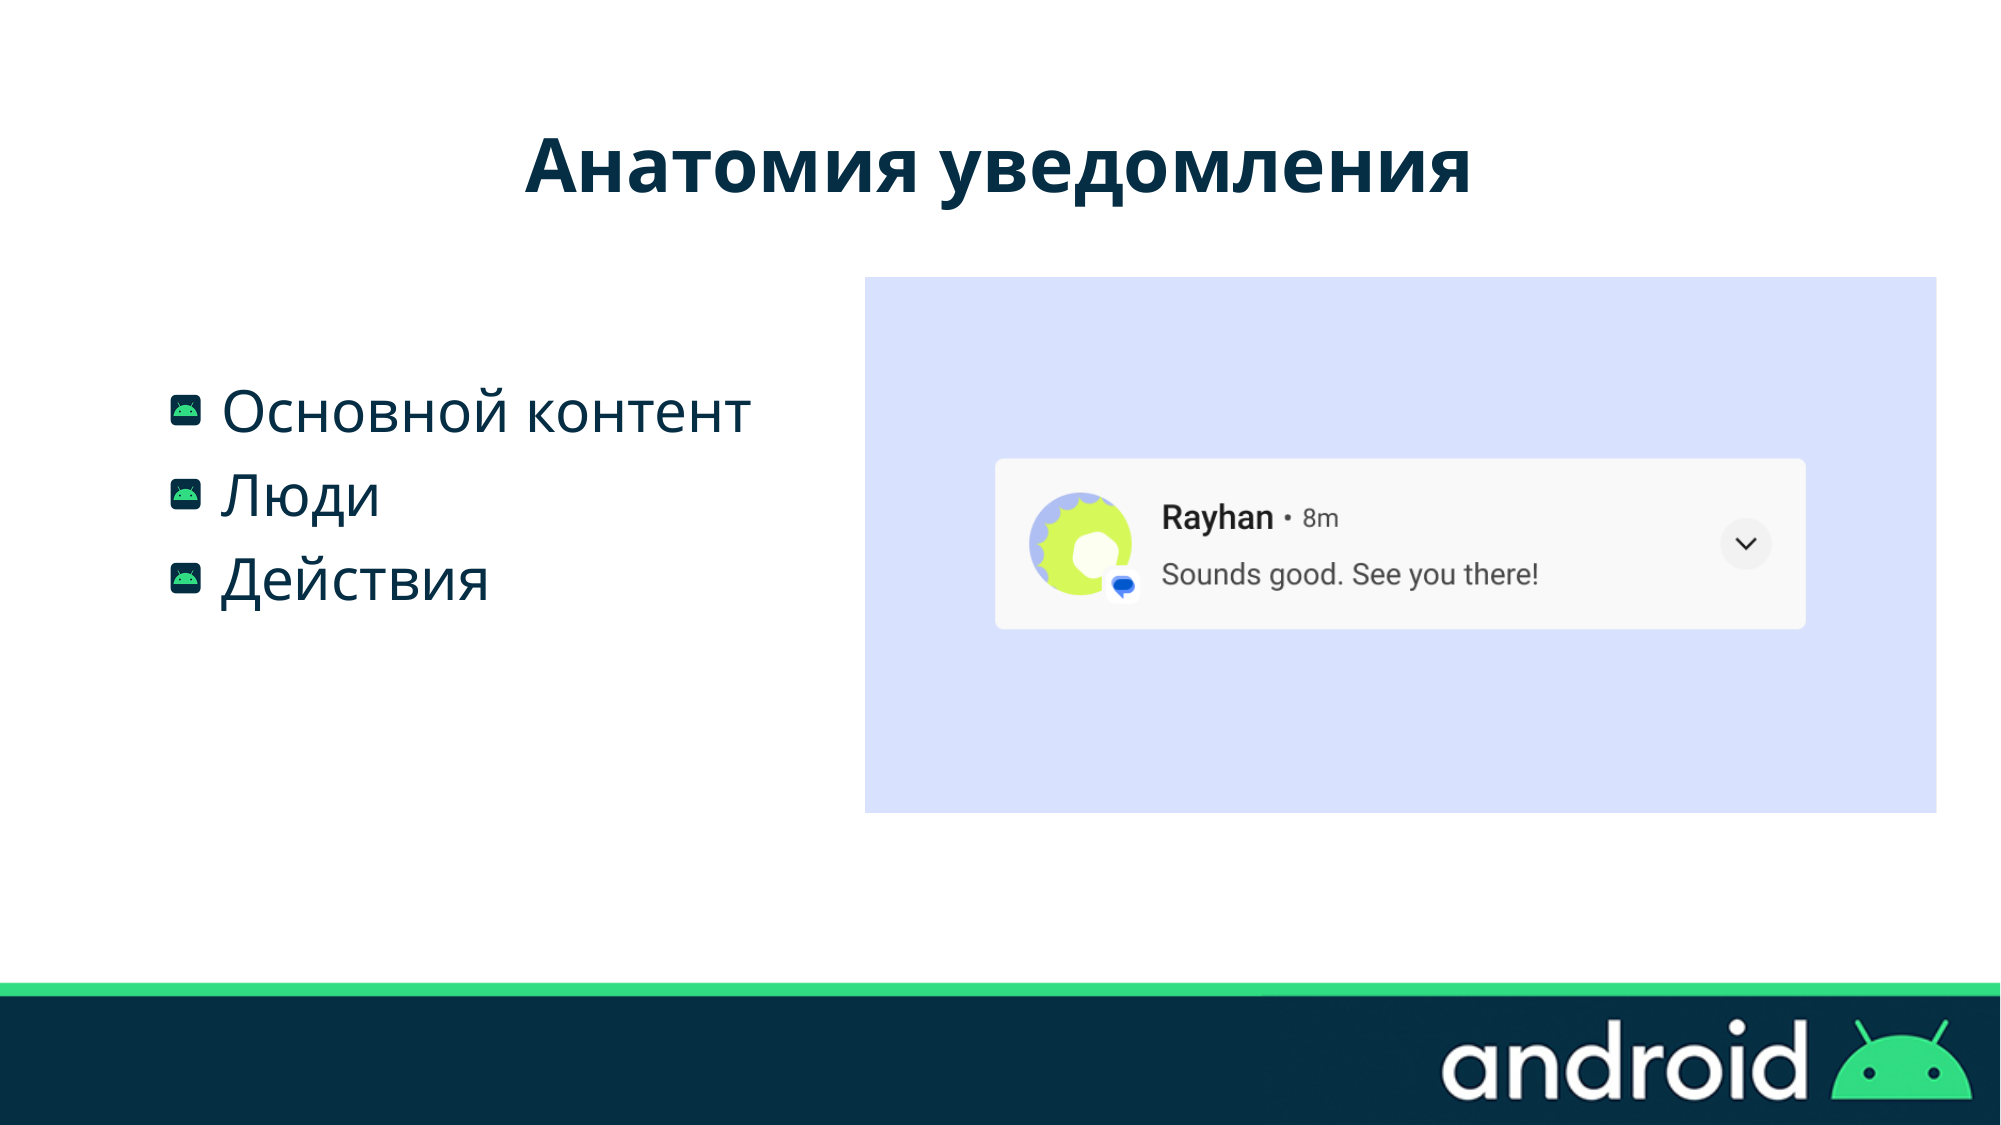

# Анатомия уведомления
 Основной контент
 Люди
 Действия